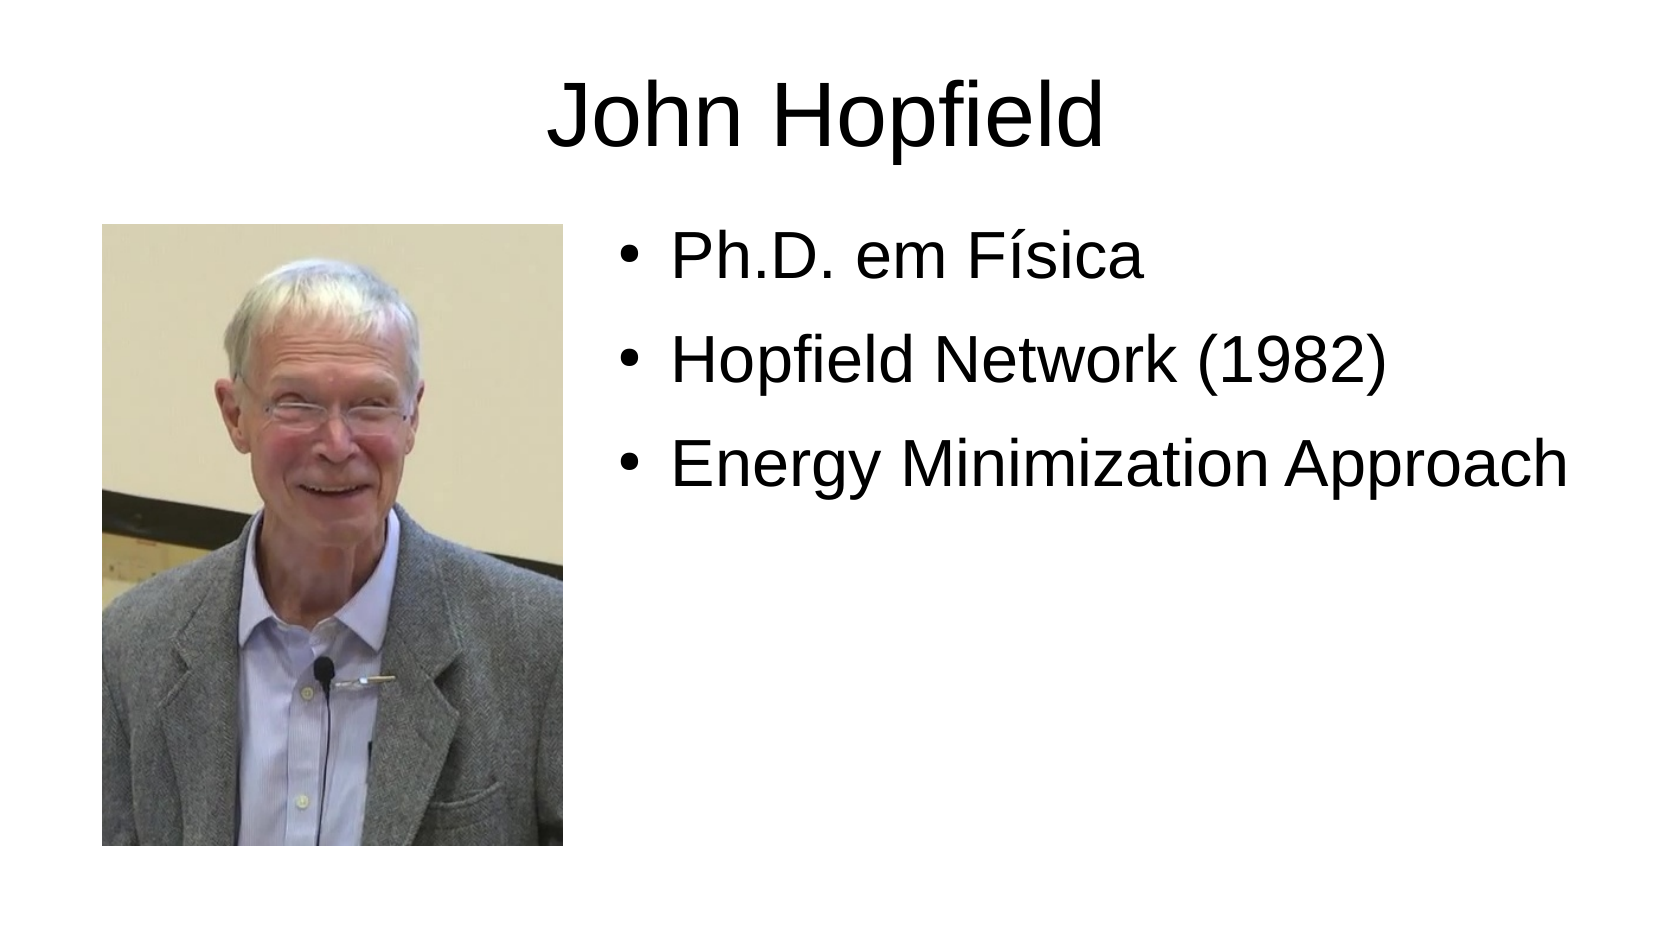

# John Hopfield
Ph.D. em Física
Hopfield Network (1982)
Energy Minimization Approach